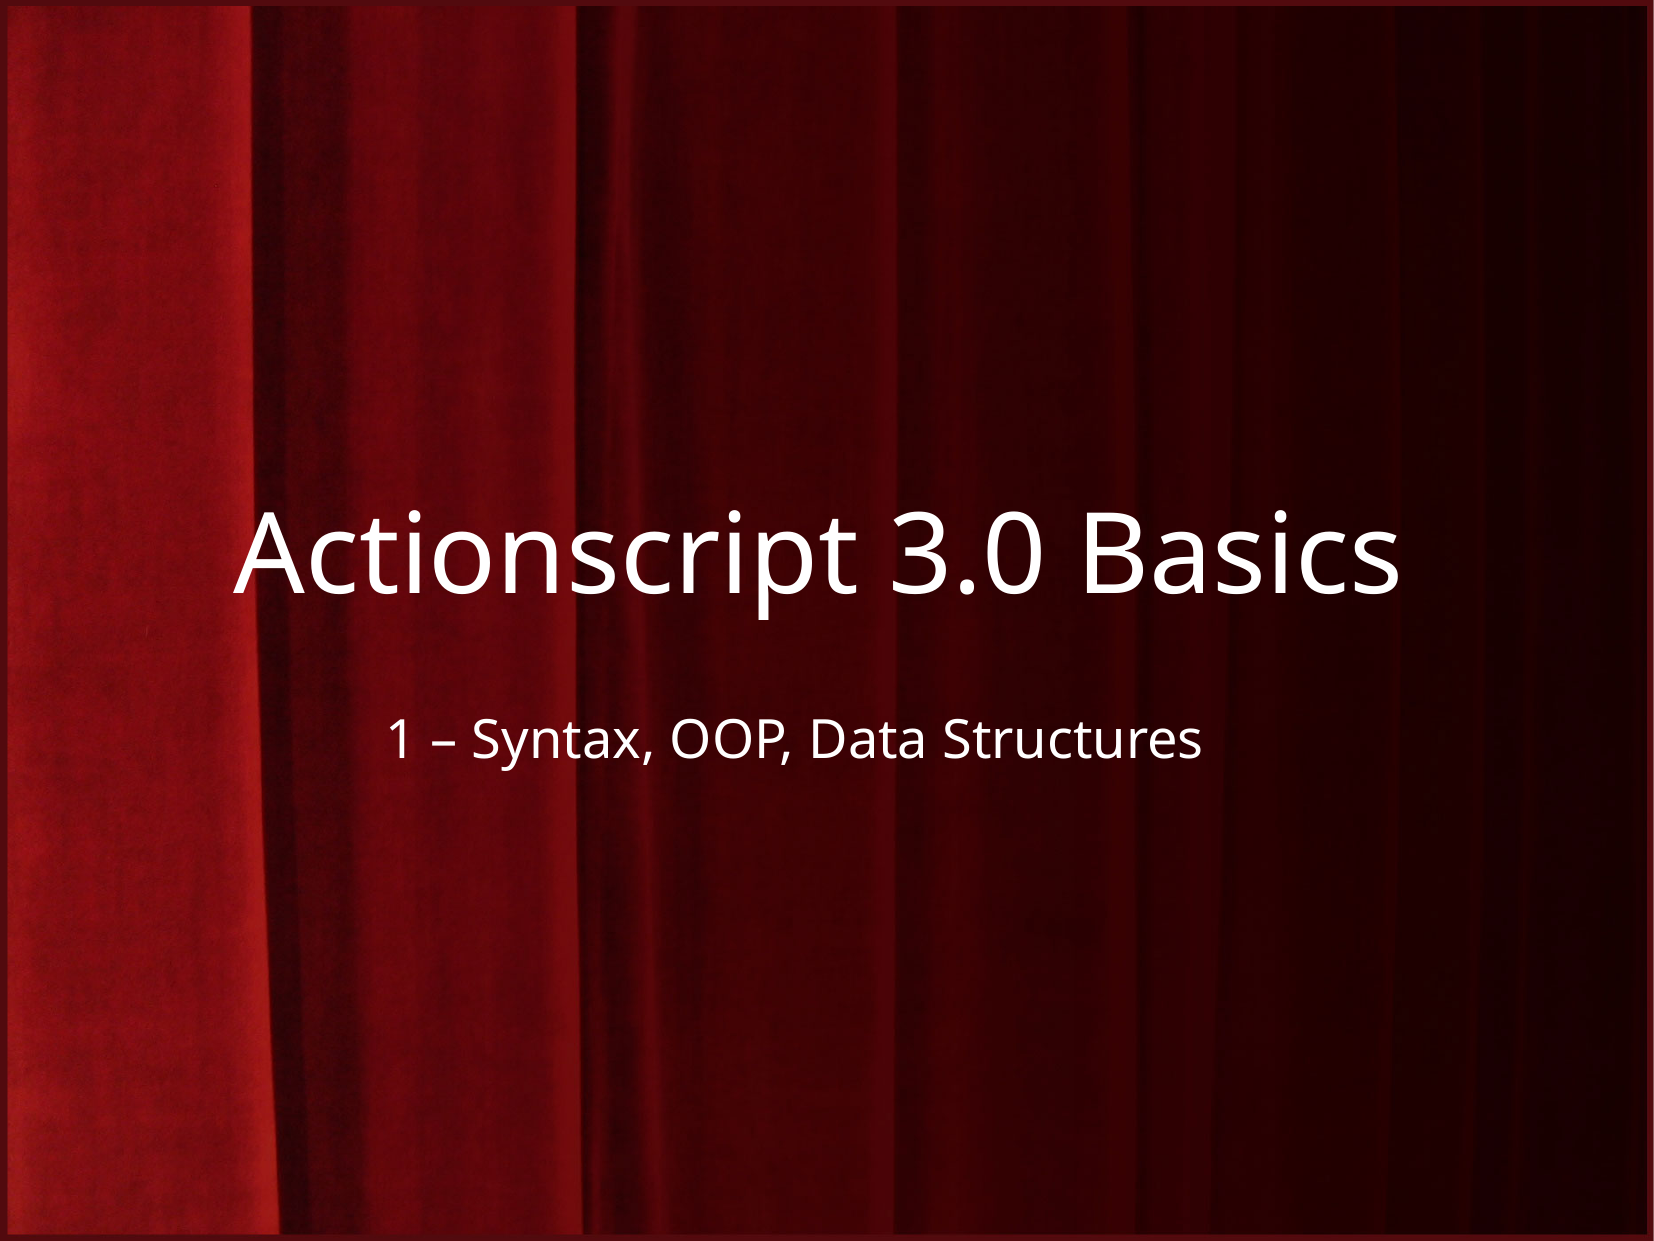

# Actionscript 3.0 Basics
1 – Syntax, OOP, Data Structures